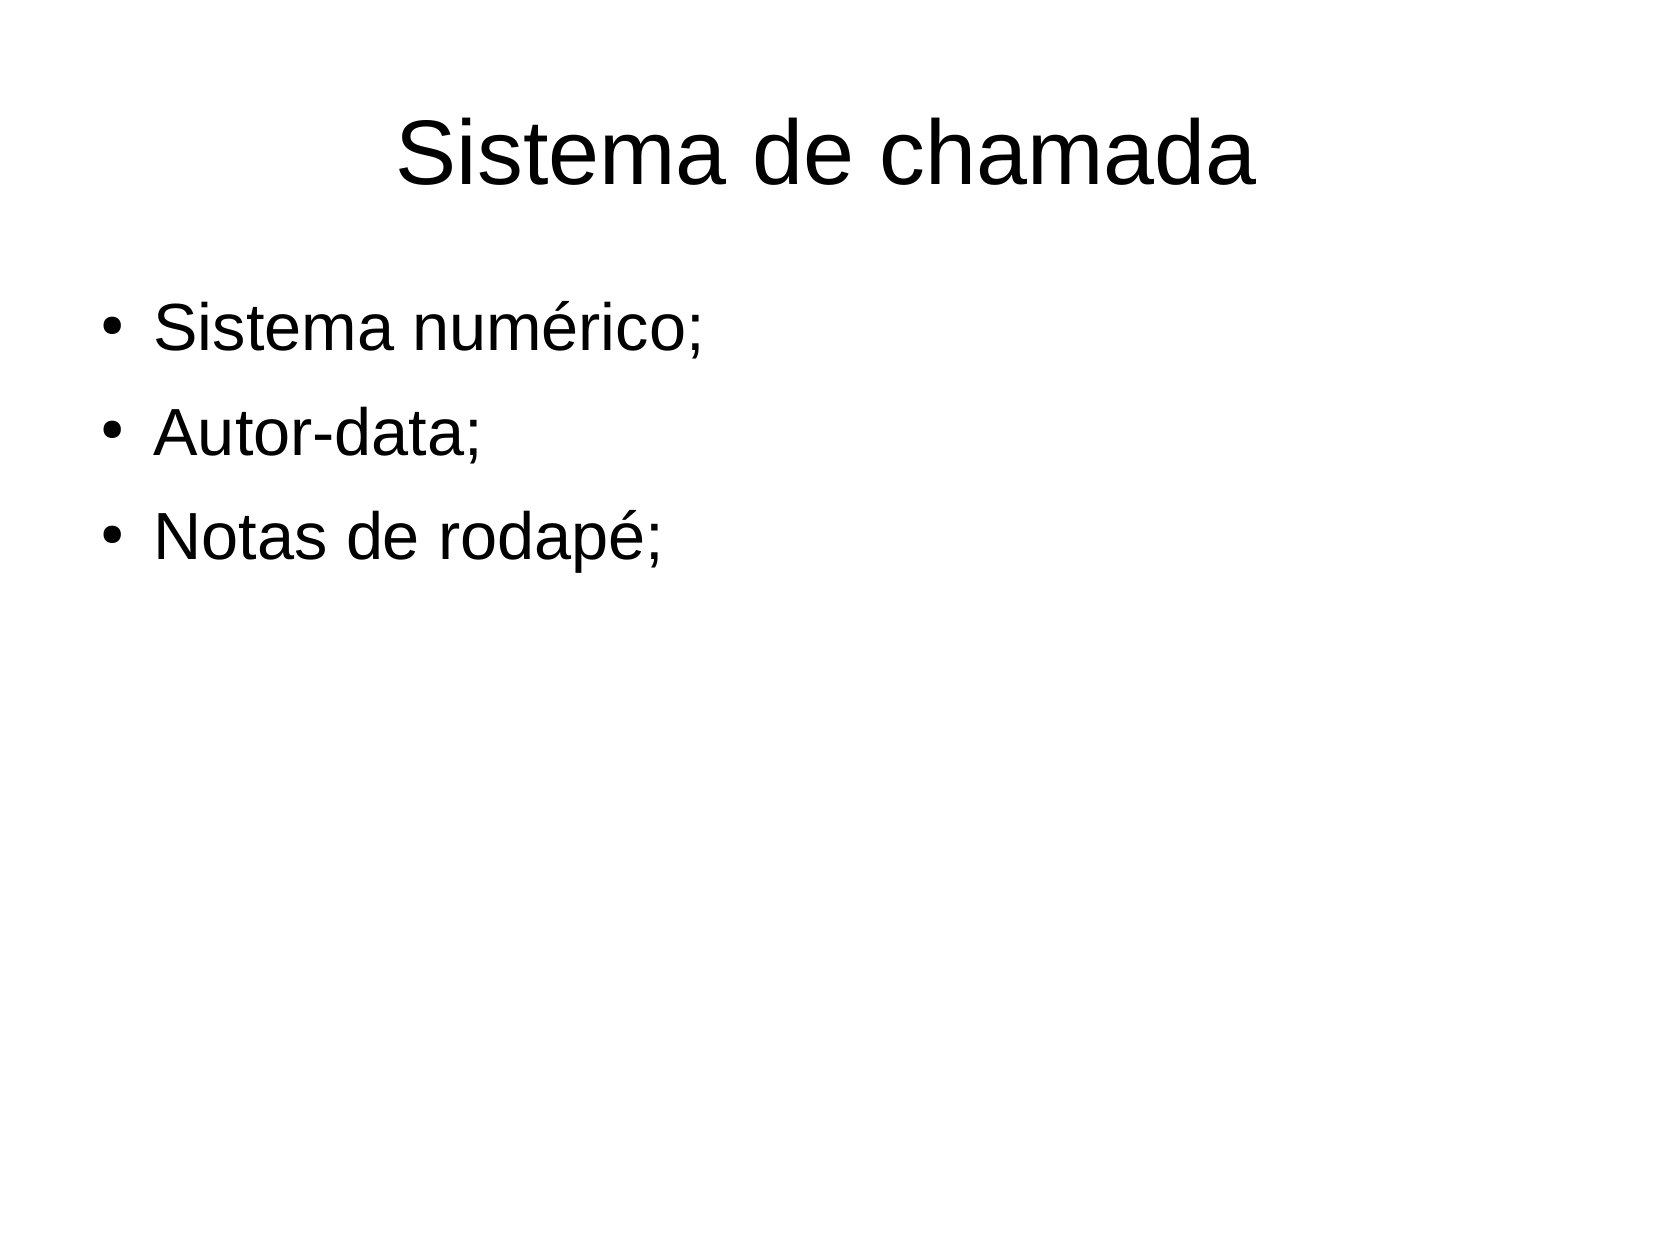

# Sistema de chamada
Sistema numérico;
Autor-data;
Notas de rodapé;